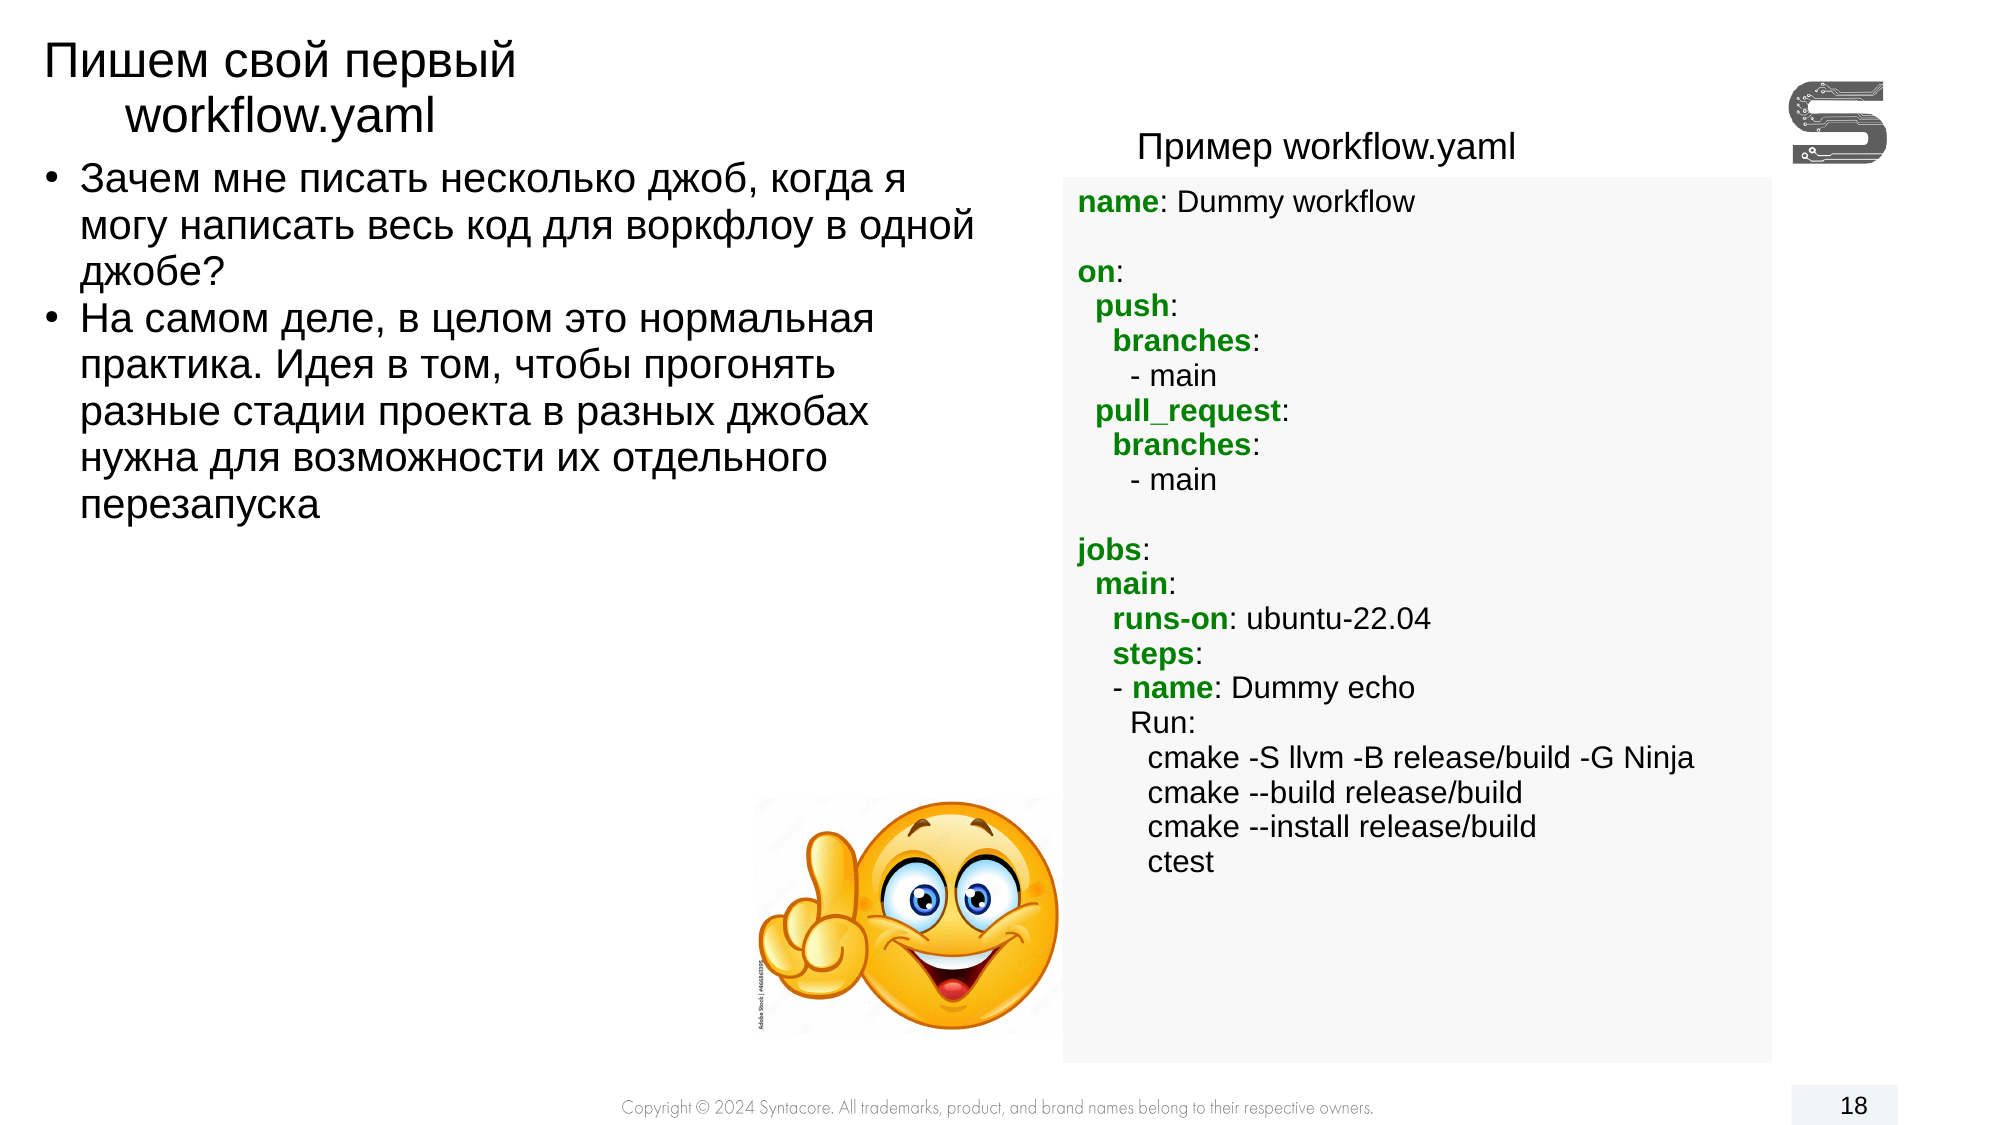

Пишем свой первый workflow.yaml
Пример workflow.yaml
Зачем мне писать несколько джоб, когда я могу написать весь код для воркфлоу в одной джобе?
На самом деле, в целом это нормальная практика. Идея в том, чтобы прогонять разные стадии проекта в разных джобах нужна для возможности их отдельного перезапуска
name: Dummy workflow
on:
 push:
 branches:
 - main
 pull_request:
 branches:
 - main
jobs:
 main:
 runs-on: ubuntu-22.04
 steps:
 - name: Dummy echo
 Run:
 Cmake -S . -b build
 Cmake –build build
 Ctest
name: Dummy workflow
on:
 push:
 branches:
 - main
 pull_request:
 branches:
 - main
jobs:
 main:
 runs-on: ubuntu-22.04
 steps:
 - name: Dummy echo
 Run:
 cmake -S llvm -B release/build -G Ninja
 cmake --build release/build
 cmake --install release/build
 ctest